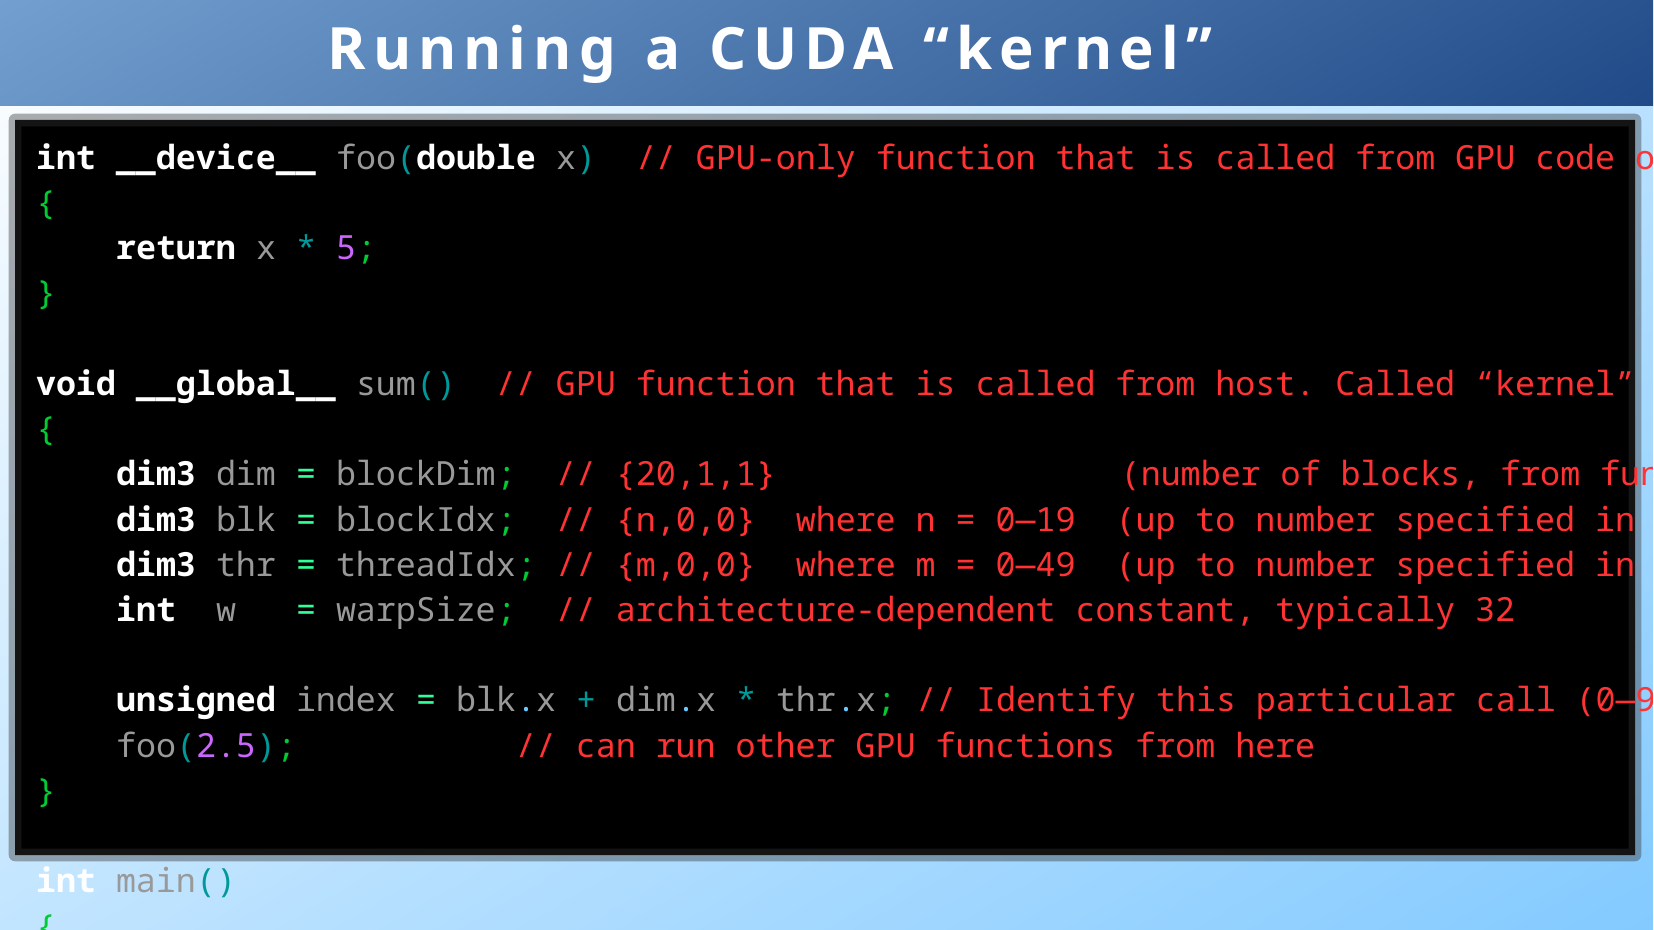

Running a CUDA “kernel”
int __device__ foo(double x) // GPU-only function that is called from GPU code only
{
 return x * 5;
}
void __global__ sum() // GPU function that is called from host. Called “kernel”
{
 dim3 dim = blockDim; // {20,1,1} (number of blocks, from function call)
 dim3 blk = blockIdx; // {n,0,0} where n = 0—19 (up to number specified in call)
 dim3 thr = threadIdx; // {m,0,0} where m = 0—49 (up to number specified in call)
 int w = warpSize; // architecture-dependent constant, typically 32
 unsigned index = blk.x + dim.x * thr.x; // Identify this particular call (0—999)
 foo(2.5); // can run other GPU functions from here
}
int main()
{
 sum<<<20, 50>>> (); // 20*50 instances of sum() will be called, some or all simultaneously
 // Calling foo(); here would be invalid, it only exists on GPU
}